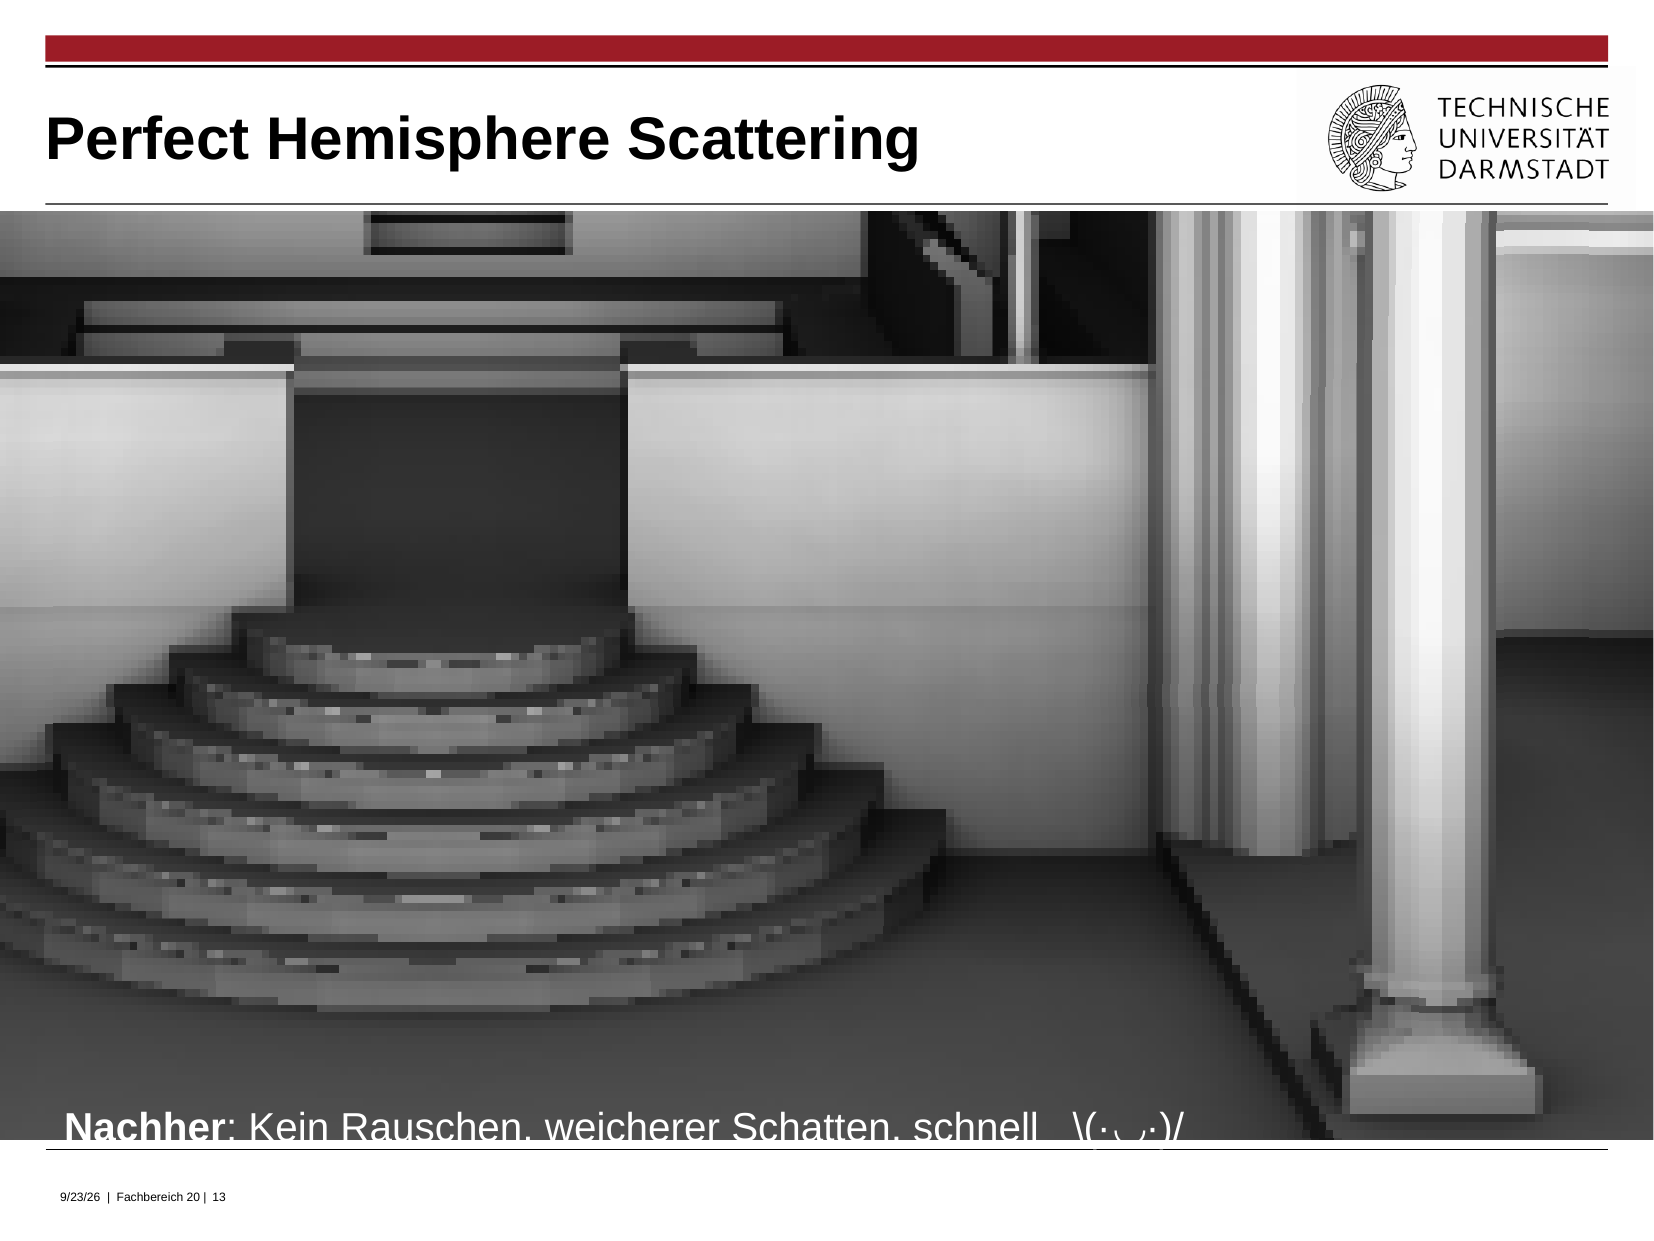

# Perfect Hemisphere Scattering
Nachher: Kein Rauschen, weicherer Schatten, schnell \(·◡·)/